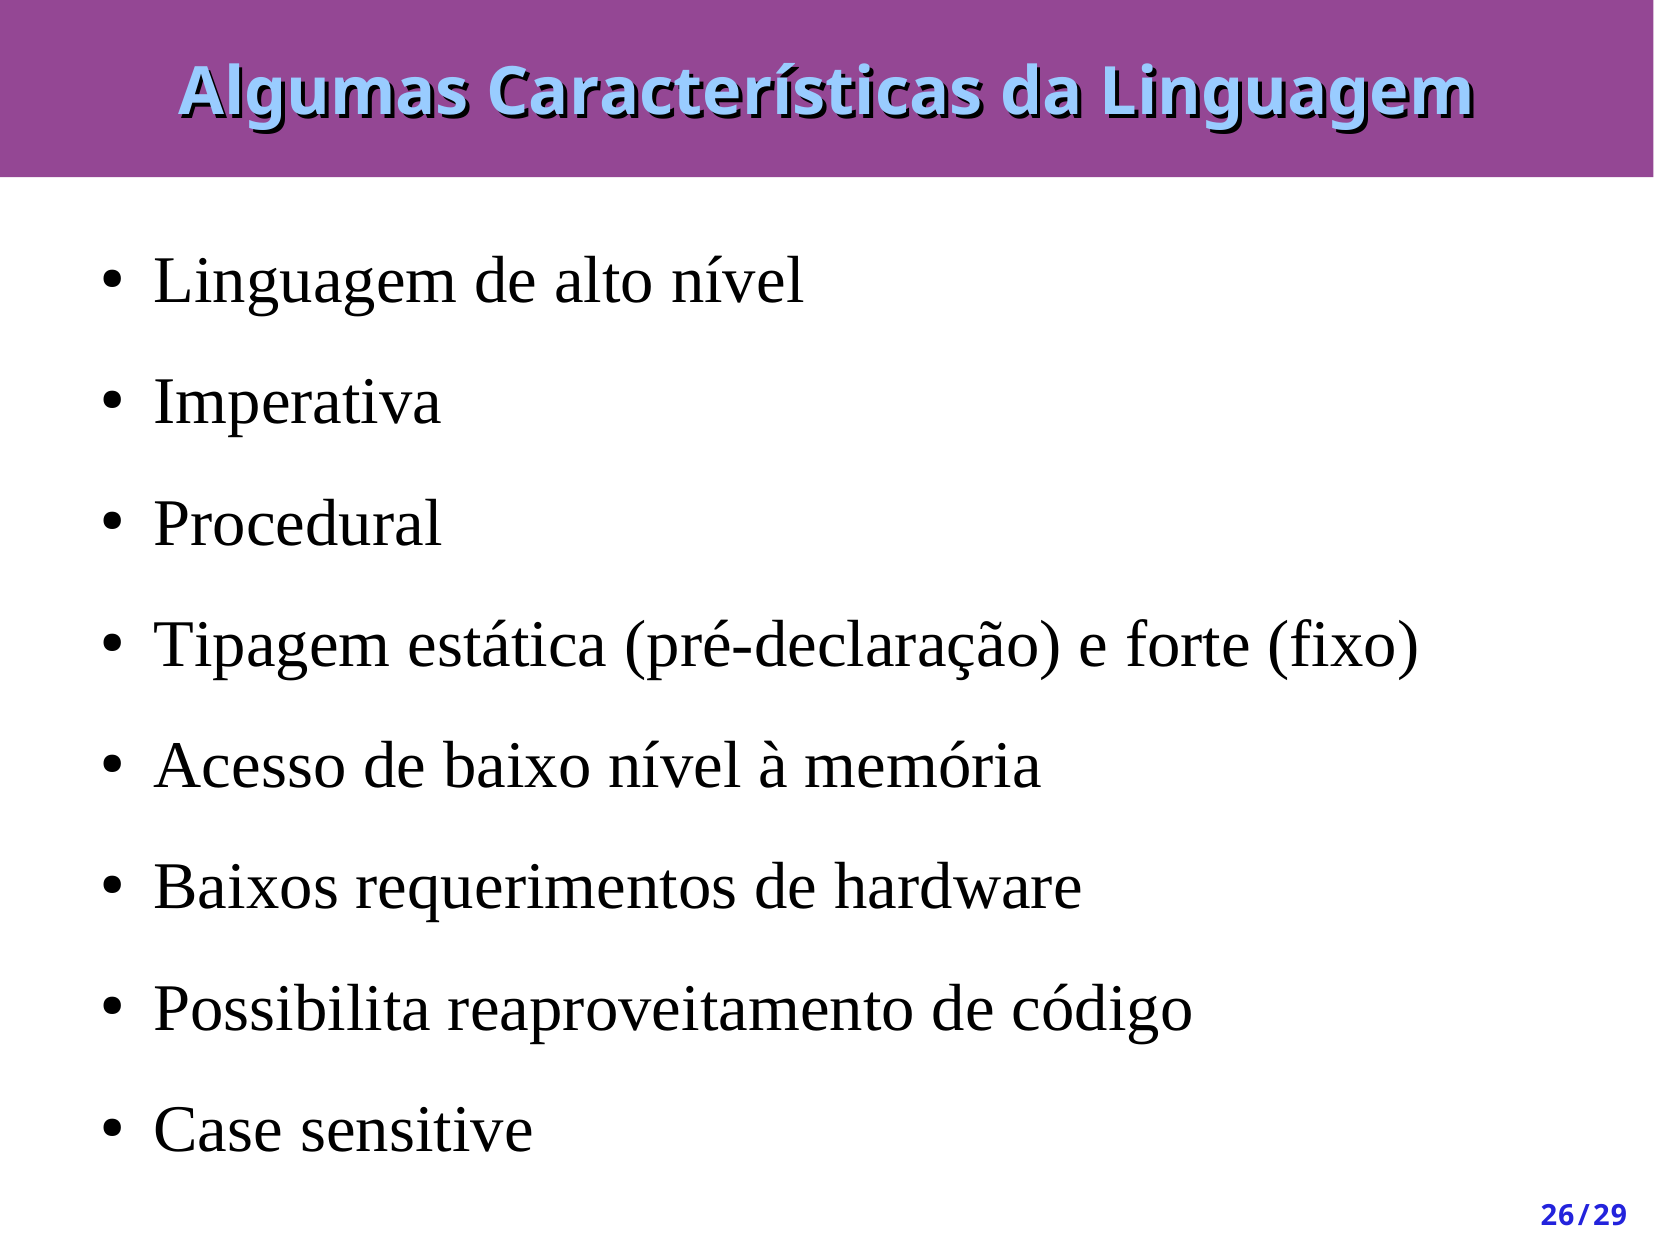

# Algumas Características da Linguagem
Linguagem de alto nível
Imperativa
Procedural
Tipagem estática (pré-declaração) e forte (fixo)
Acesso de baixo nível à memória
Baixos requerimentos de hardware
Possibilita reaproveitamento de código
Case sensitive
26